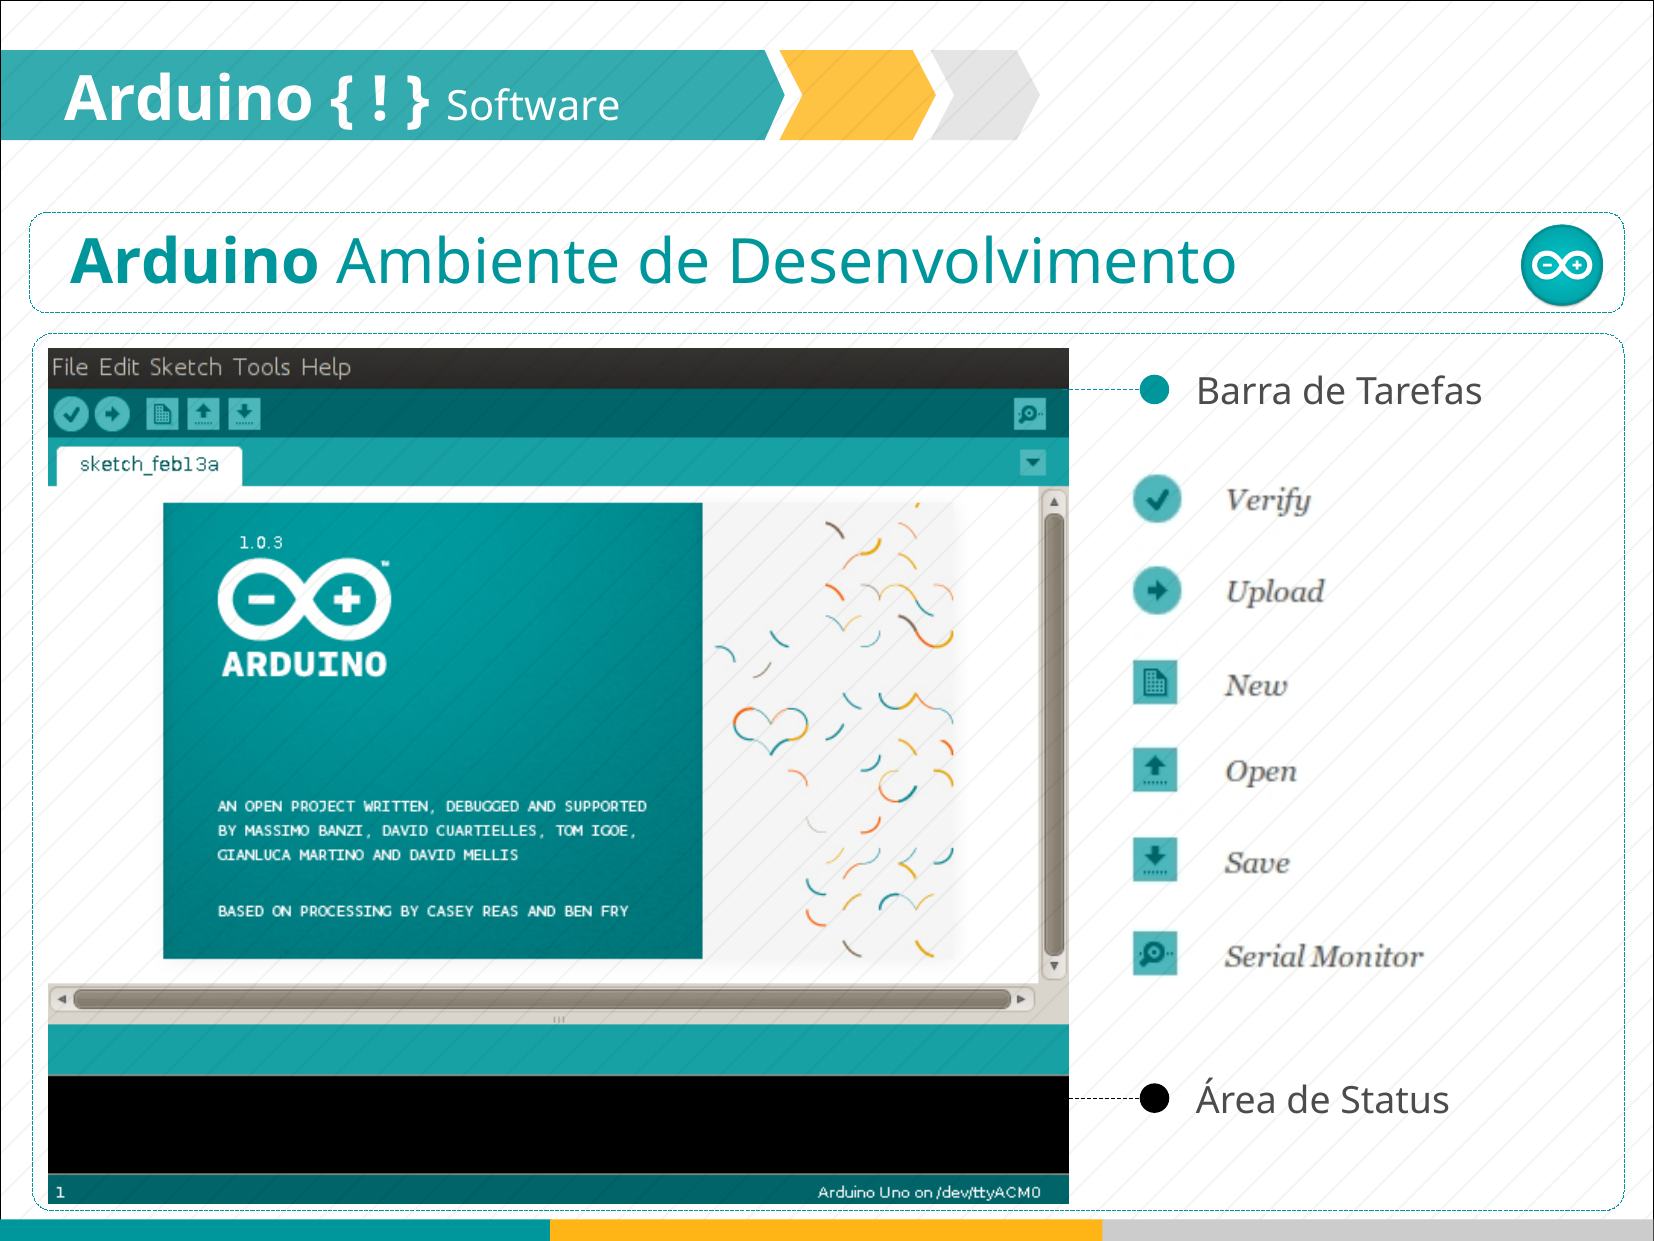

Arduino { ! } Software
Arduino Ambiente de Desenvolvimento
Barra de Tarefas
Área de Status